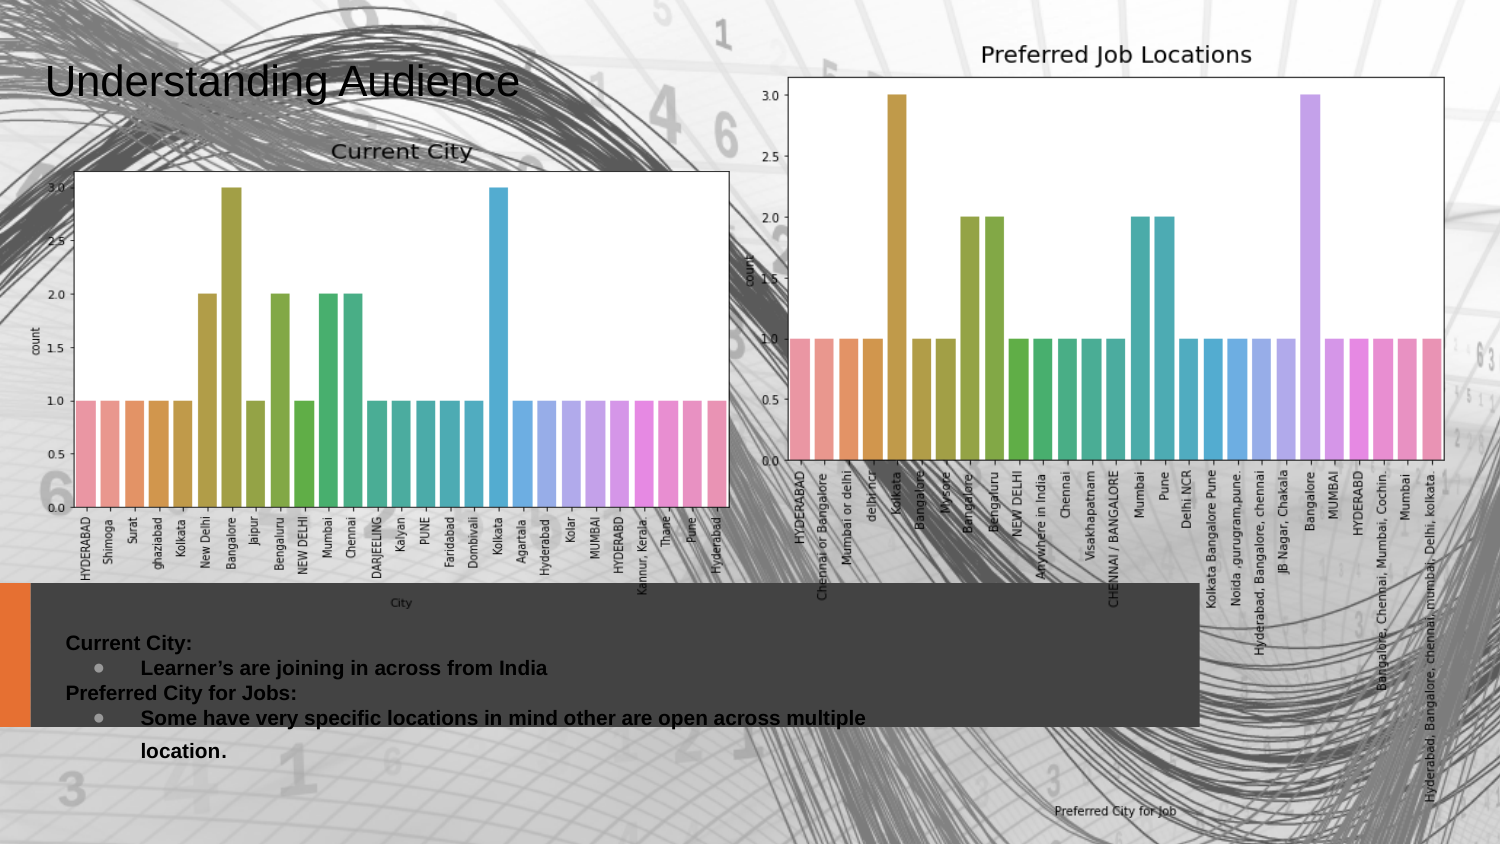

# Understanding Audience
Current City:
Learner’s are joining in across from India
Preferred City for Jobs:
Some have very specific locations in mind other are open across multiple location.